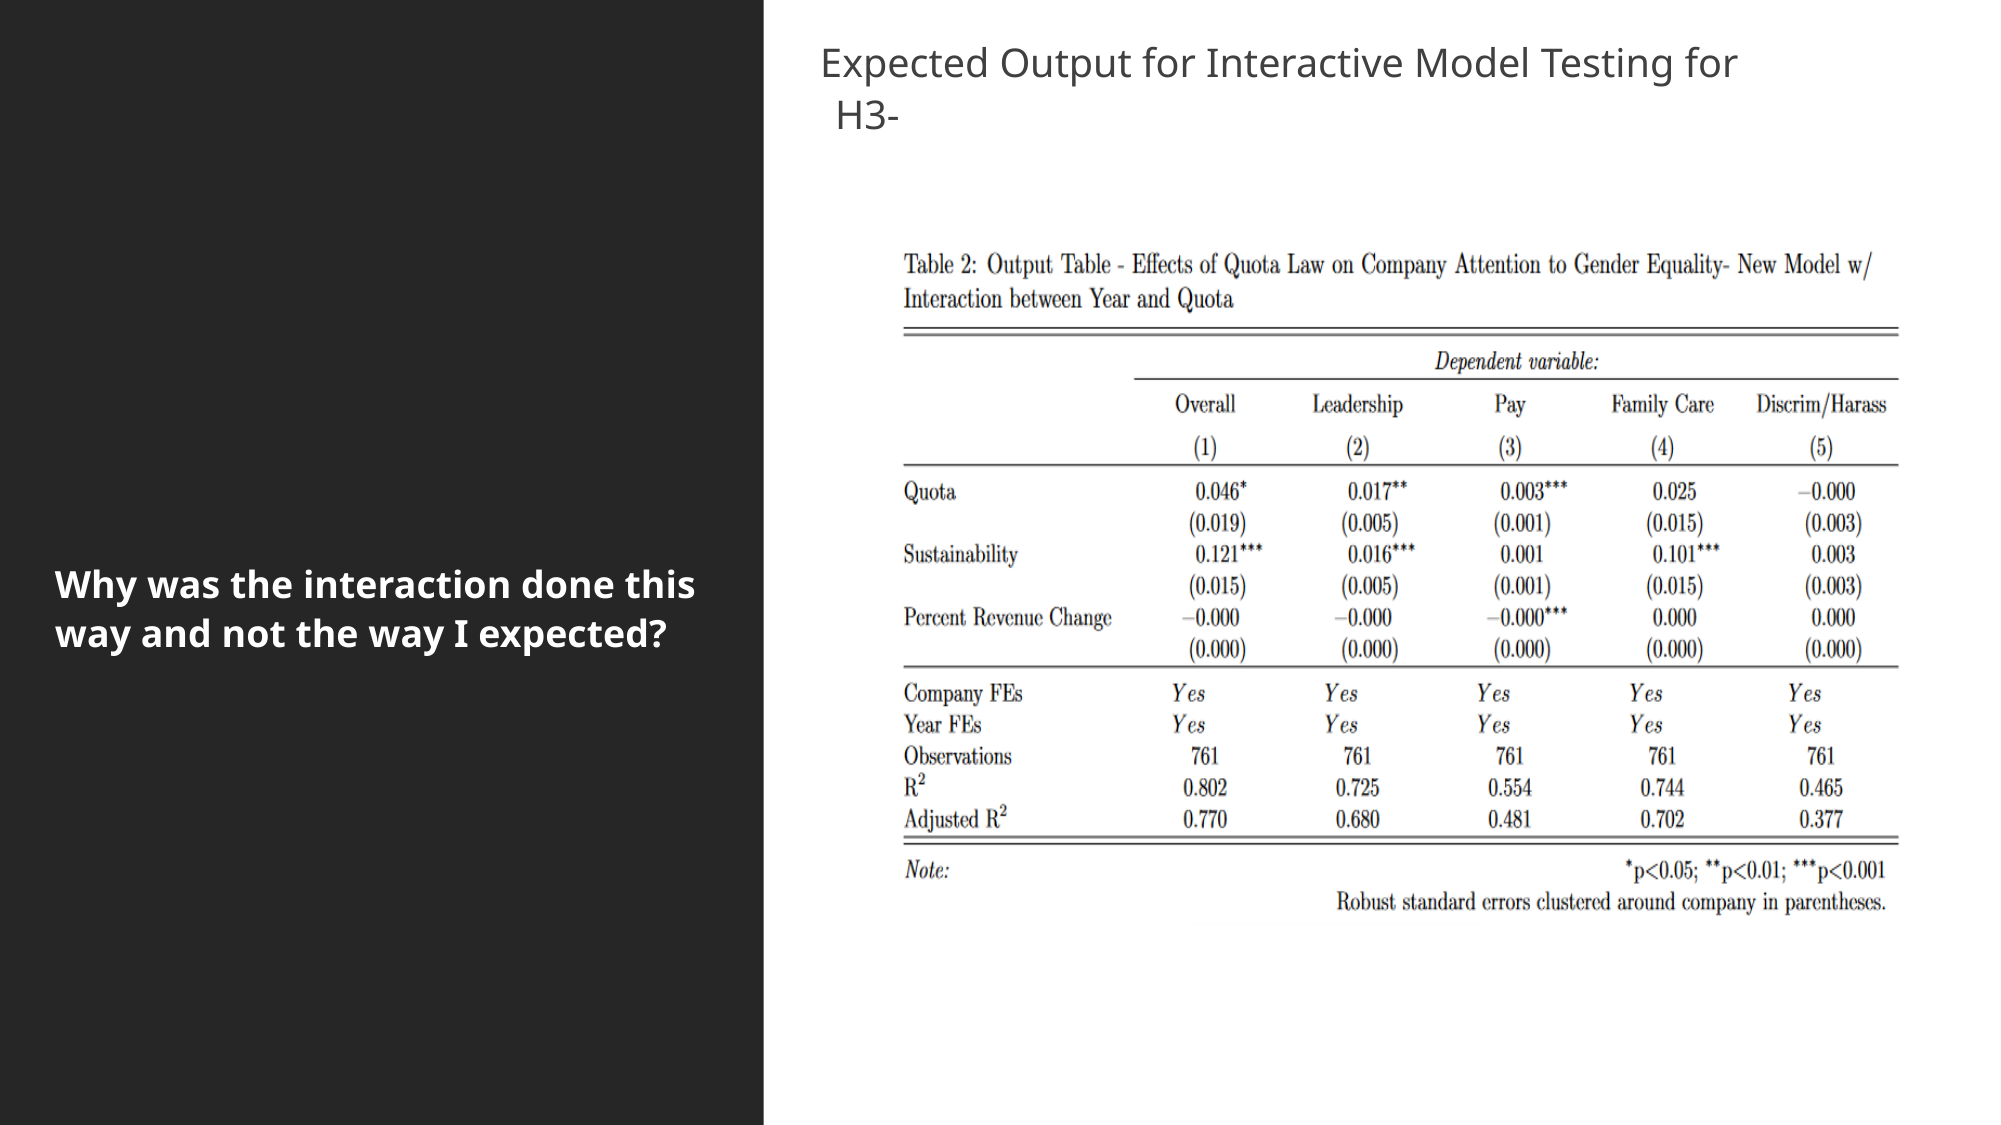

Expected Output for Interactive Model Testing for H3-
# Why was the interaction done this way and not the way I expected?